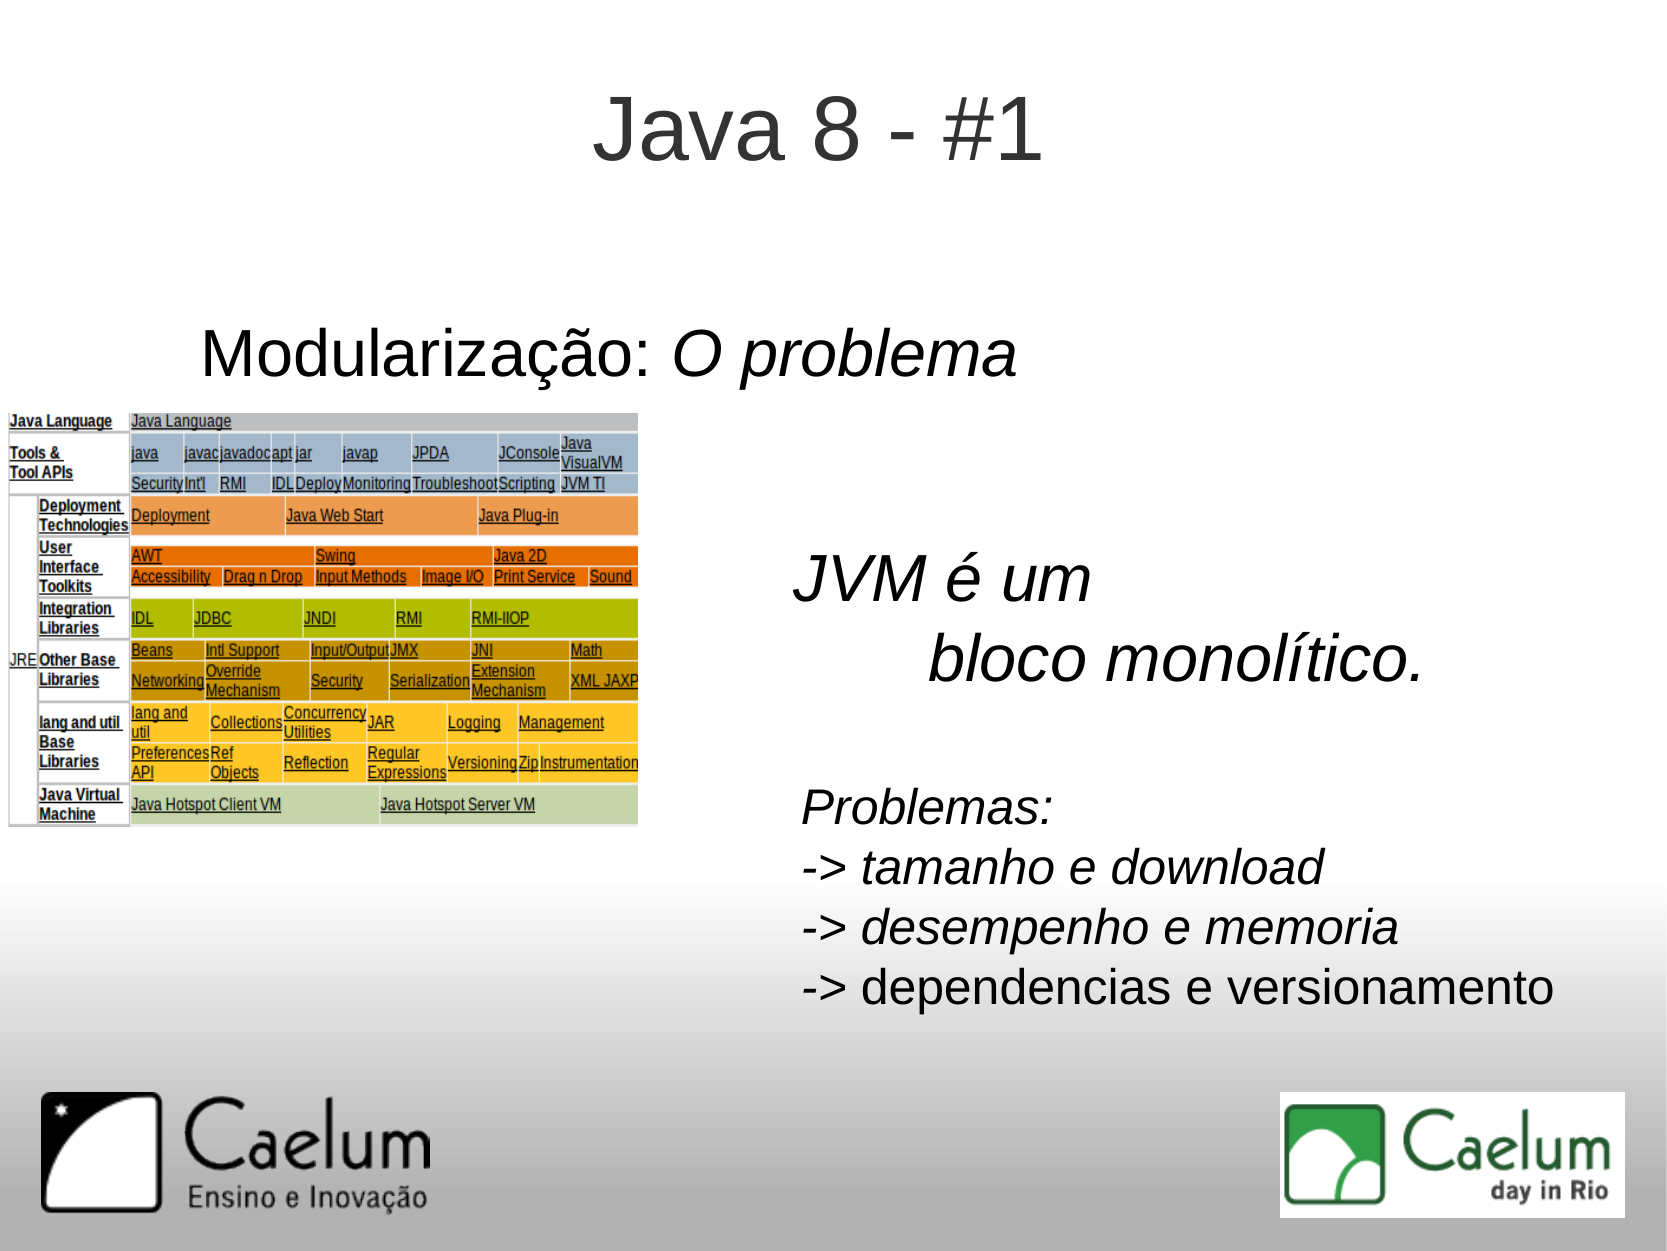

# Java 8 - #1
Modularização: O problema
	JVM é um
				bloco monolítico.
				Problemas:
				-> tamanho e download
				-> desempenho e memoria
				-> dependencias e versionamento